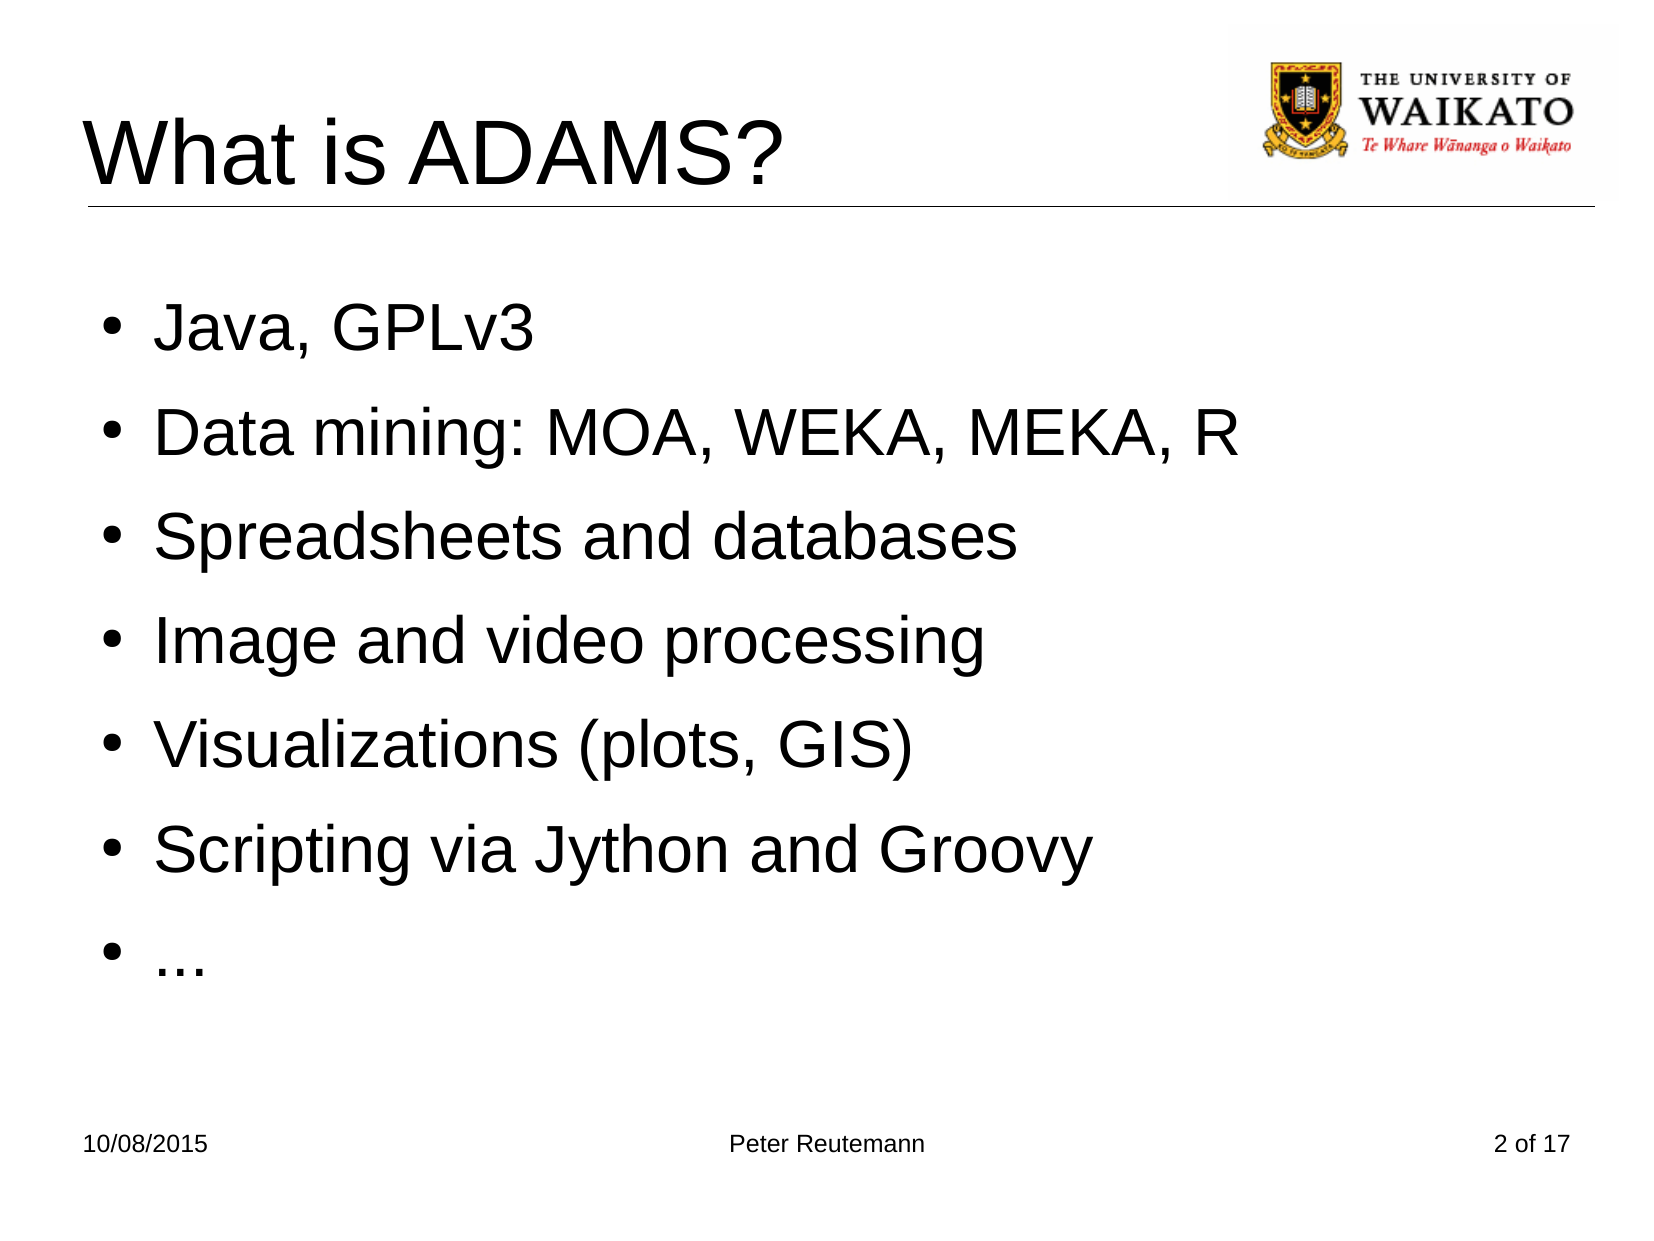

# What is ADAMS?
Java, GPLv3
Data mining: MOA, WEKA, MEKA, R
Spreadsheets and databases
Image and video processing
Visualizations (plots, GIS)
Scripting via Jython and Groovy
...
10/08/2015
Peter Reutemann
2